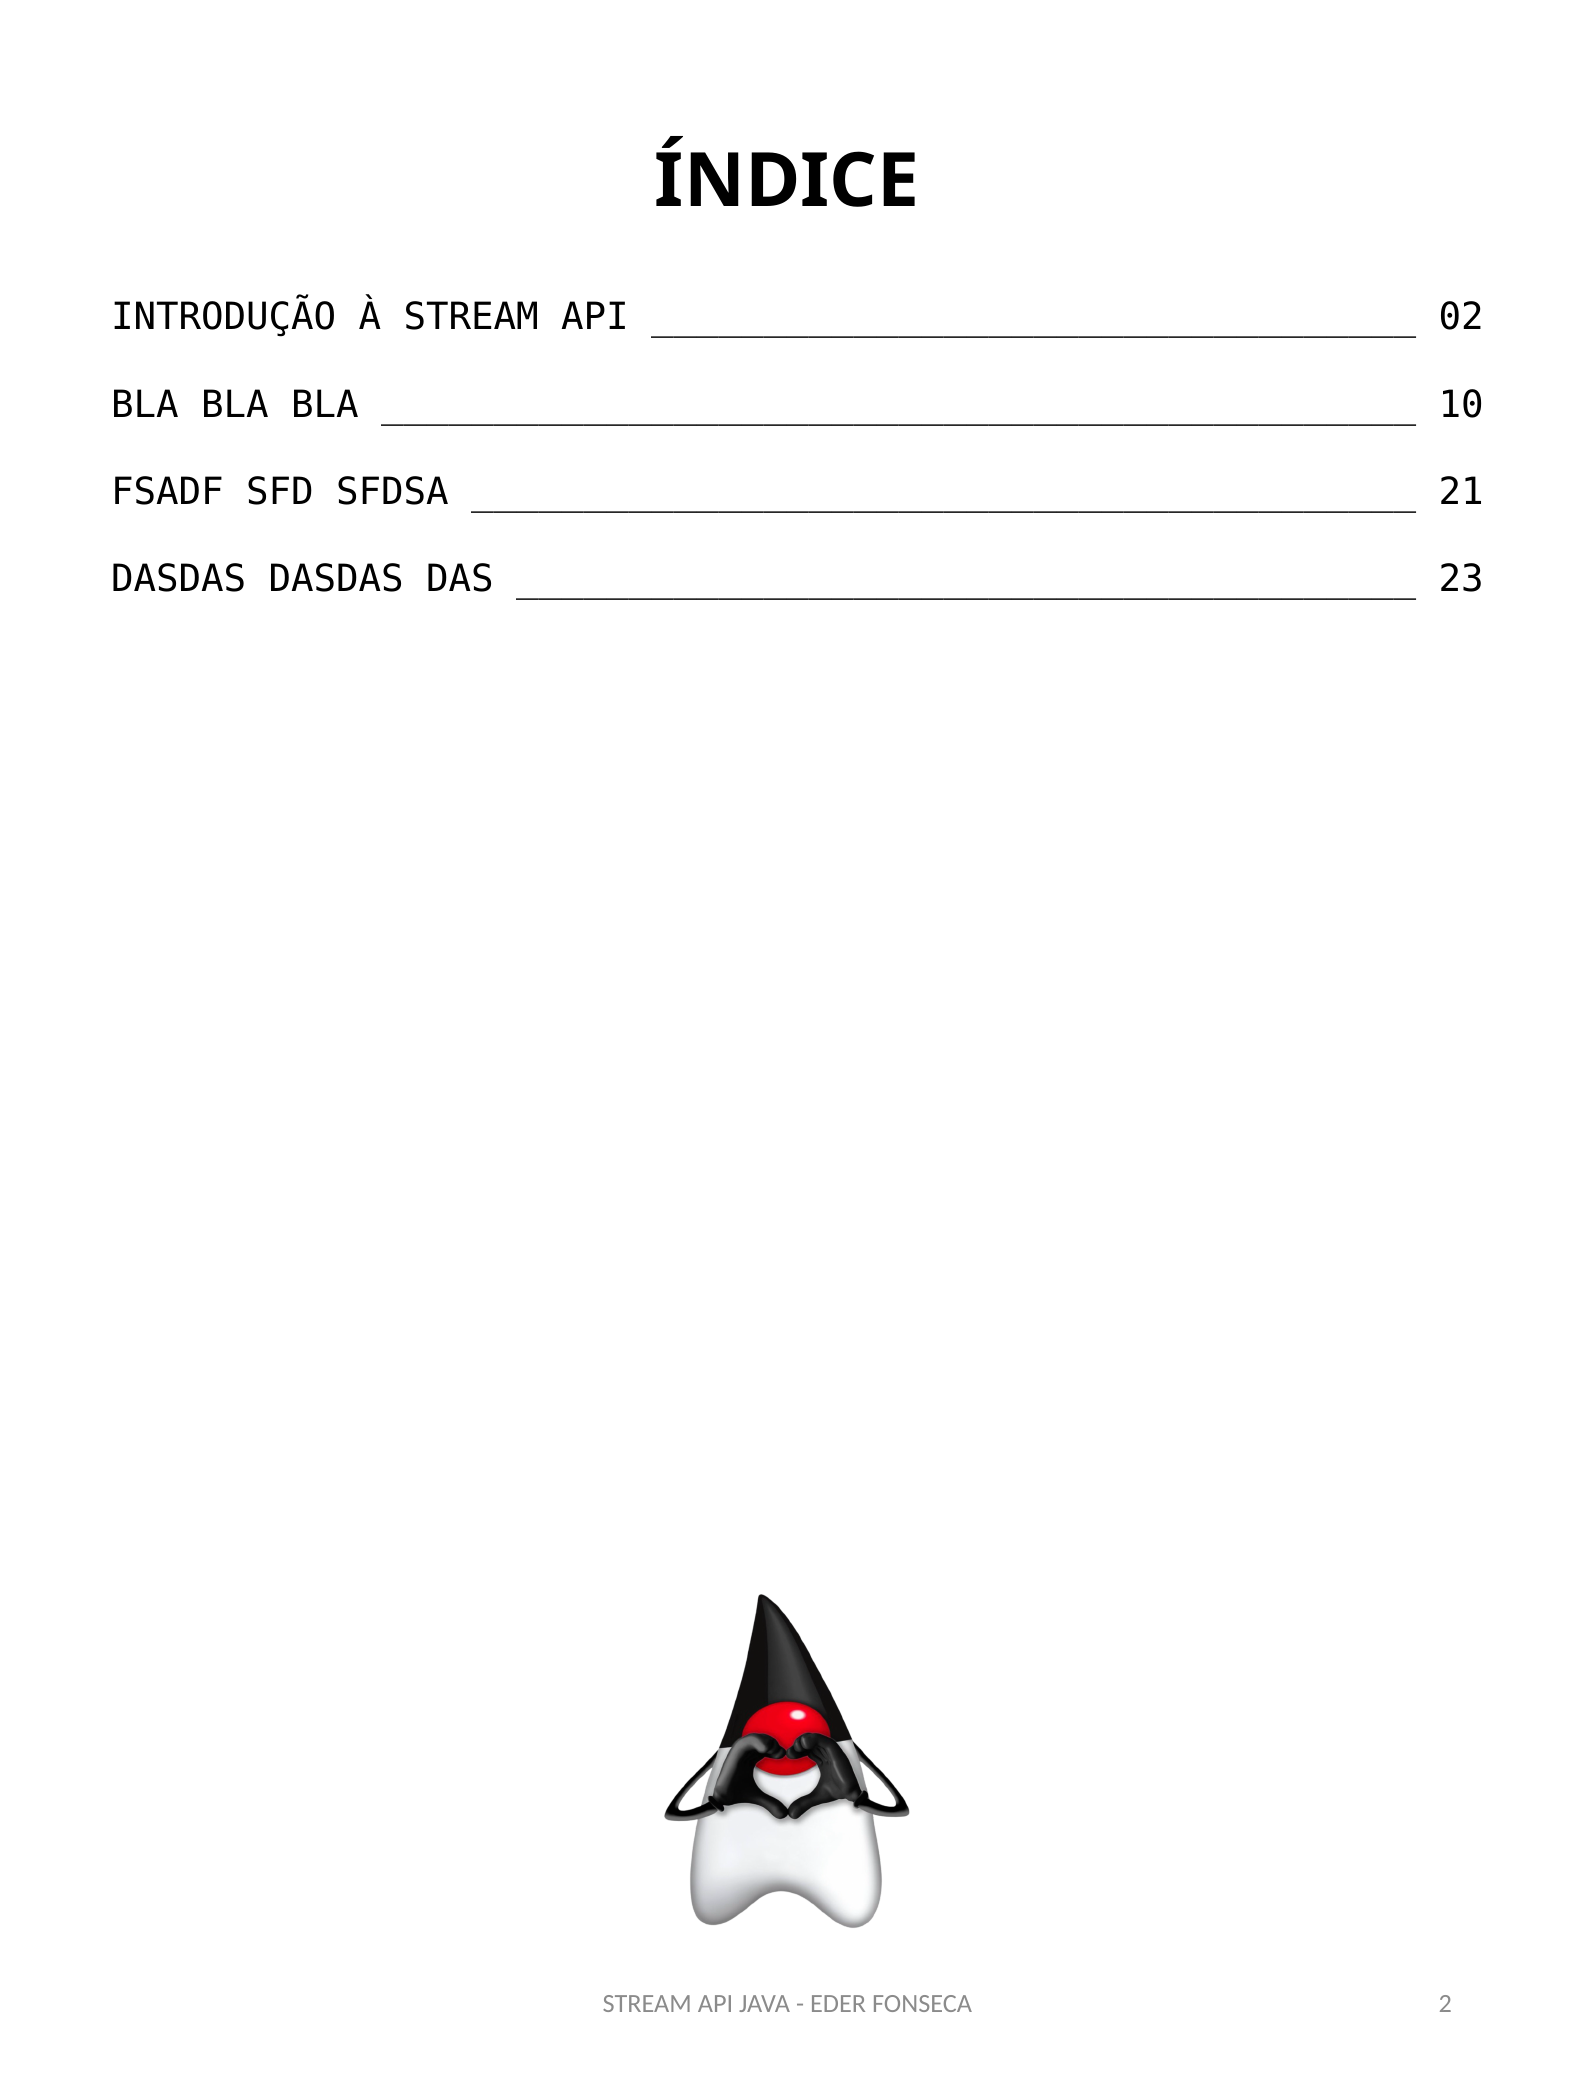

# ÍNDICE
 INTRODUÇÃO À STREAM API __________________________________ 02
 BLA BLA BLA ______________________________________________ 10
 FSADF SFD SFDSA __________________________________________ 21
 DASDAS DASDAS DAS ________________________________________ 23
STREAM API JAVA - EDER FONSECA
2